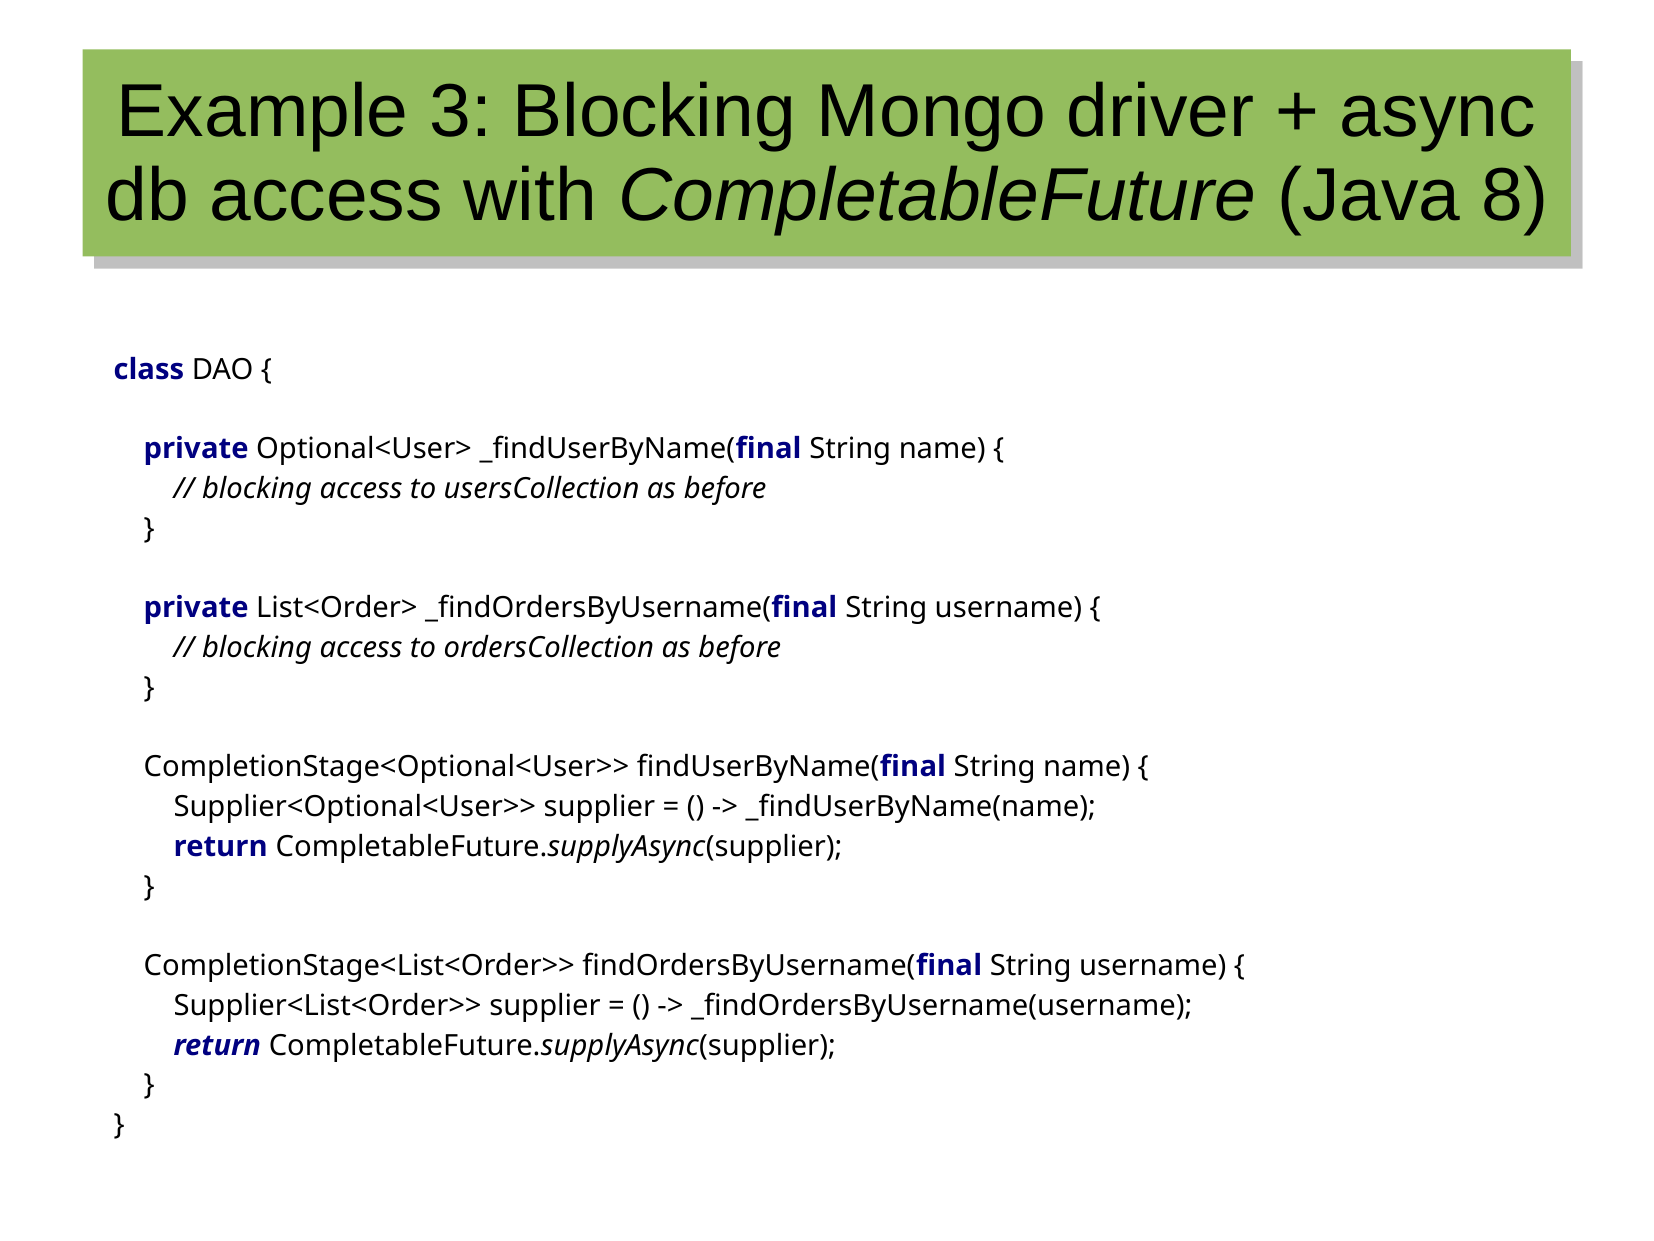

# Example 3: Blocking Mongo driver + async db access with CompletableFuture (Java 8)
class DAO {
 private Optional<User> _findUserByName(final String name) {
 // blocking access to usersCollection as before
 }
 private List<Order> _findOrdersByUsername(final String username) {
 // blocking access to ordersCollection as before
 }
 CompletionStage<Optional<User>> findUserByName(final String name) {
 Supplier<Optional<User>> supplier = () -> _findUserByName(name);
 return CompletableFuture.supplyAsync(supplier);
 }
 CompletionStage<List<Order>> findOrdersByUsername(final String username) {
 Supplier<List<Order>> supplier = () -> _findOrdersByUsername(username);
 return CompletableFuture.supplyAsync(supplier);
 }
}